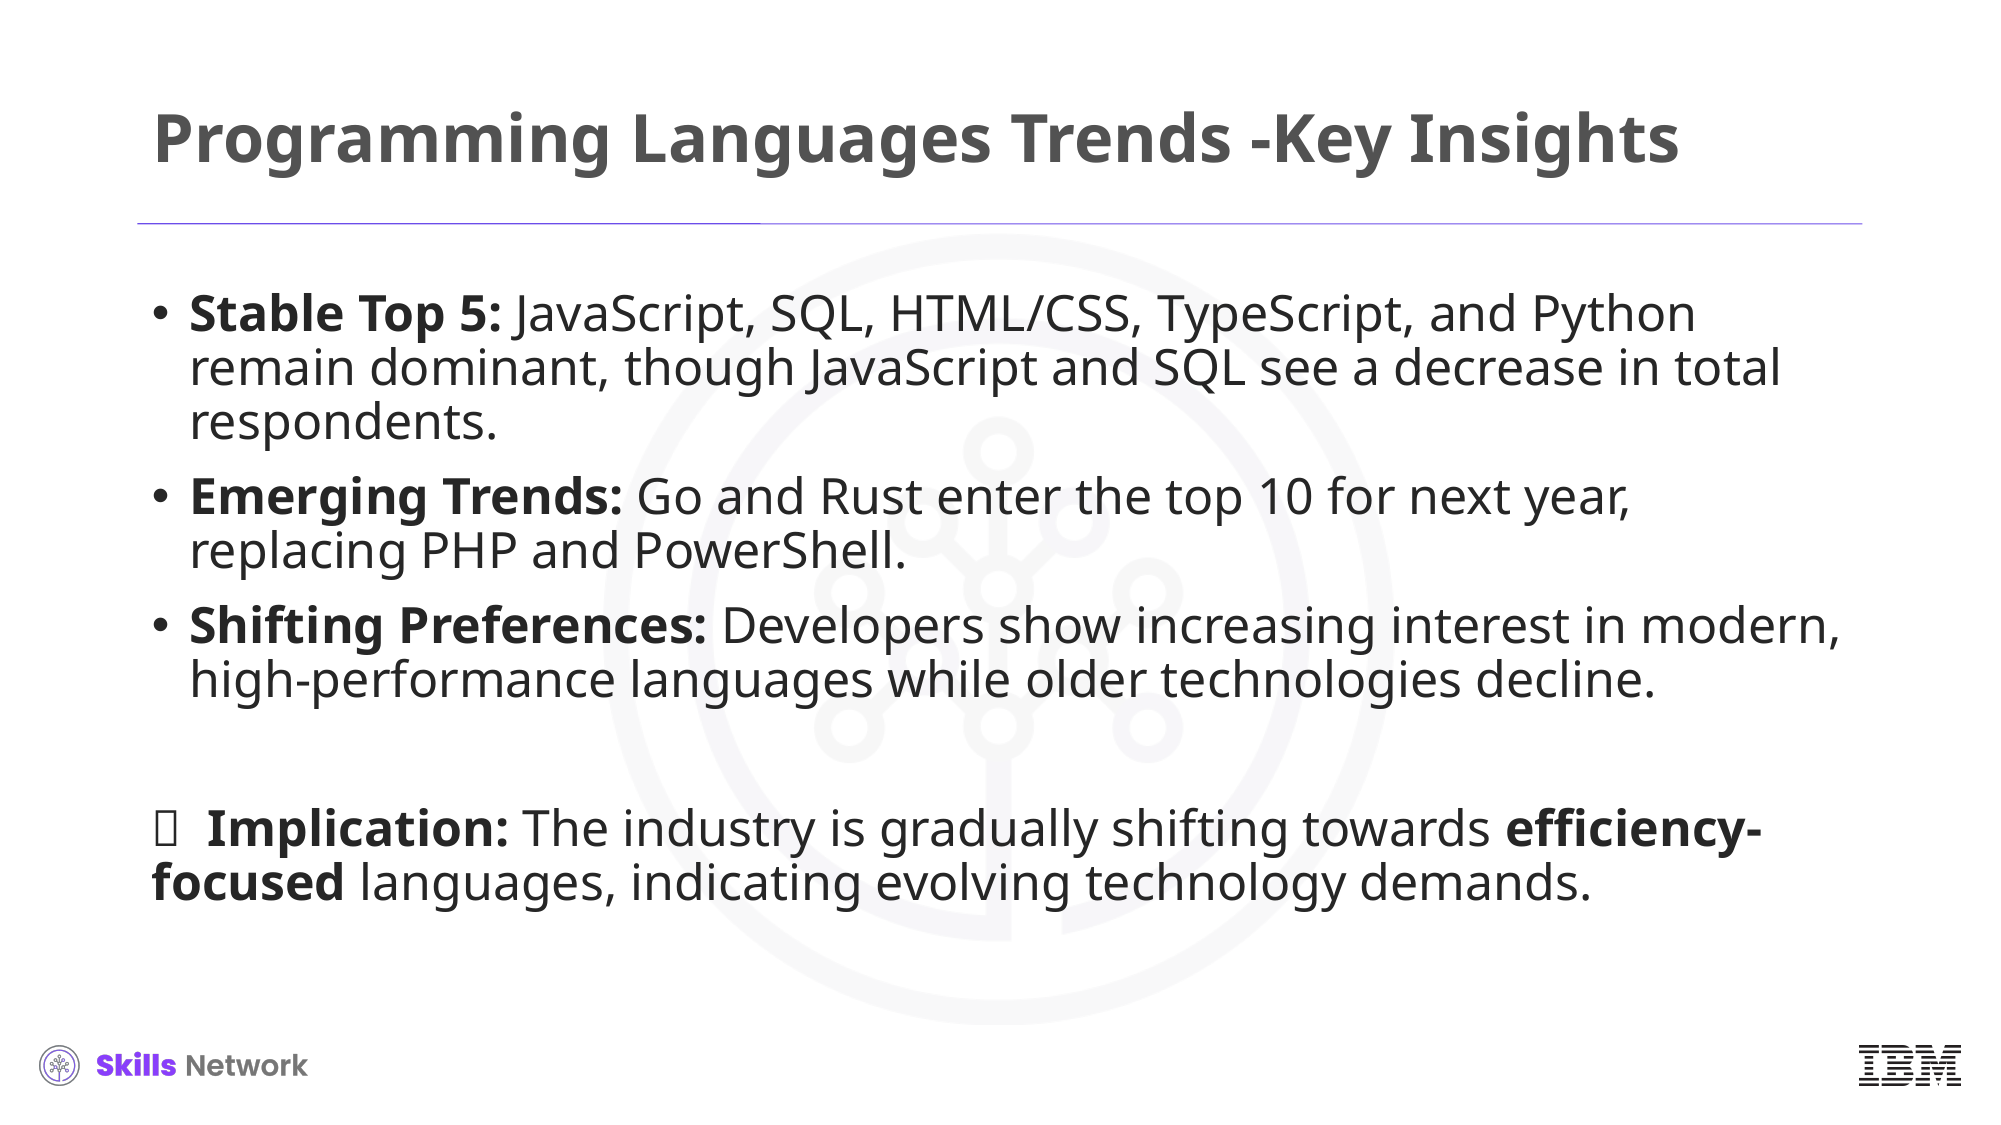

# Programming Languages Trends -Key Insights
Stable Top 5: JavaScript, SQL, HTML/CSS, TypeScript, and Python remain dominant, though JavaScript and SQL see a decrease in total respondents.
Emerging Trends: Go and Rust enter the top 10 for next year, replacing PHP and PowerShell.
Shifting Preferences: Developers show increasing interest in modern, high-performance languages while older technologies decline.
📌 Implication: The industry is gradually shifting towards efficiency-focused languages, indicating evolving technology demands.